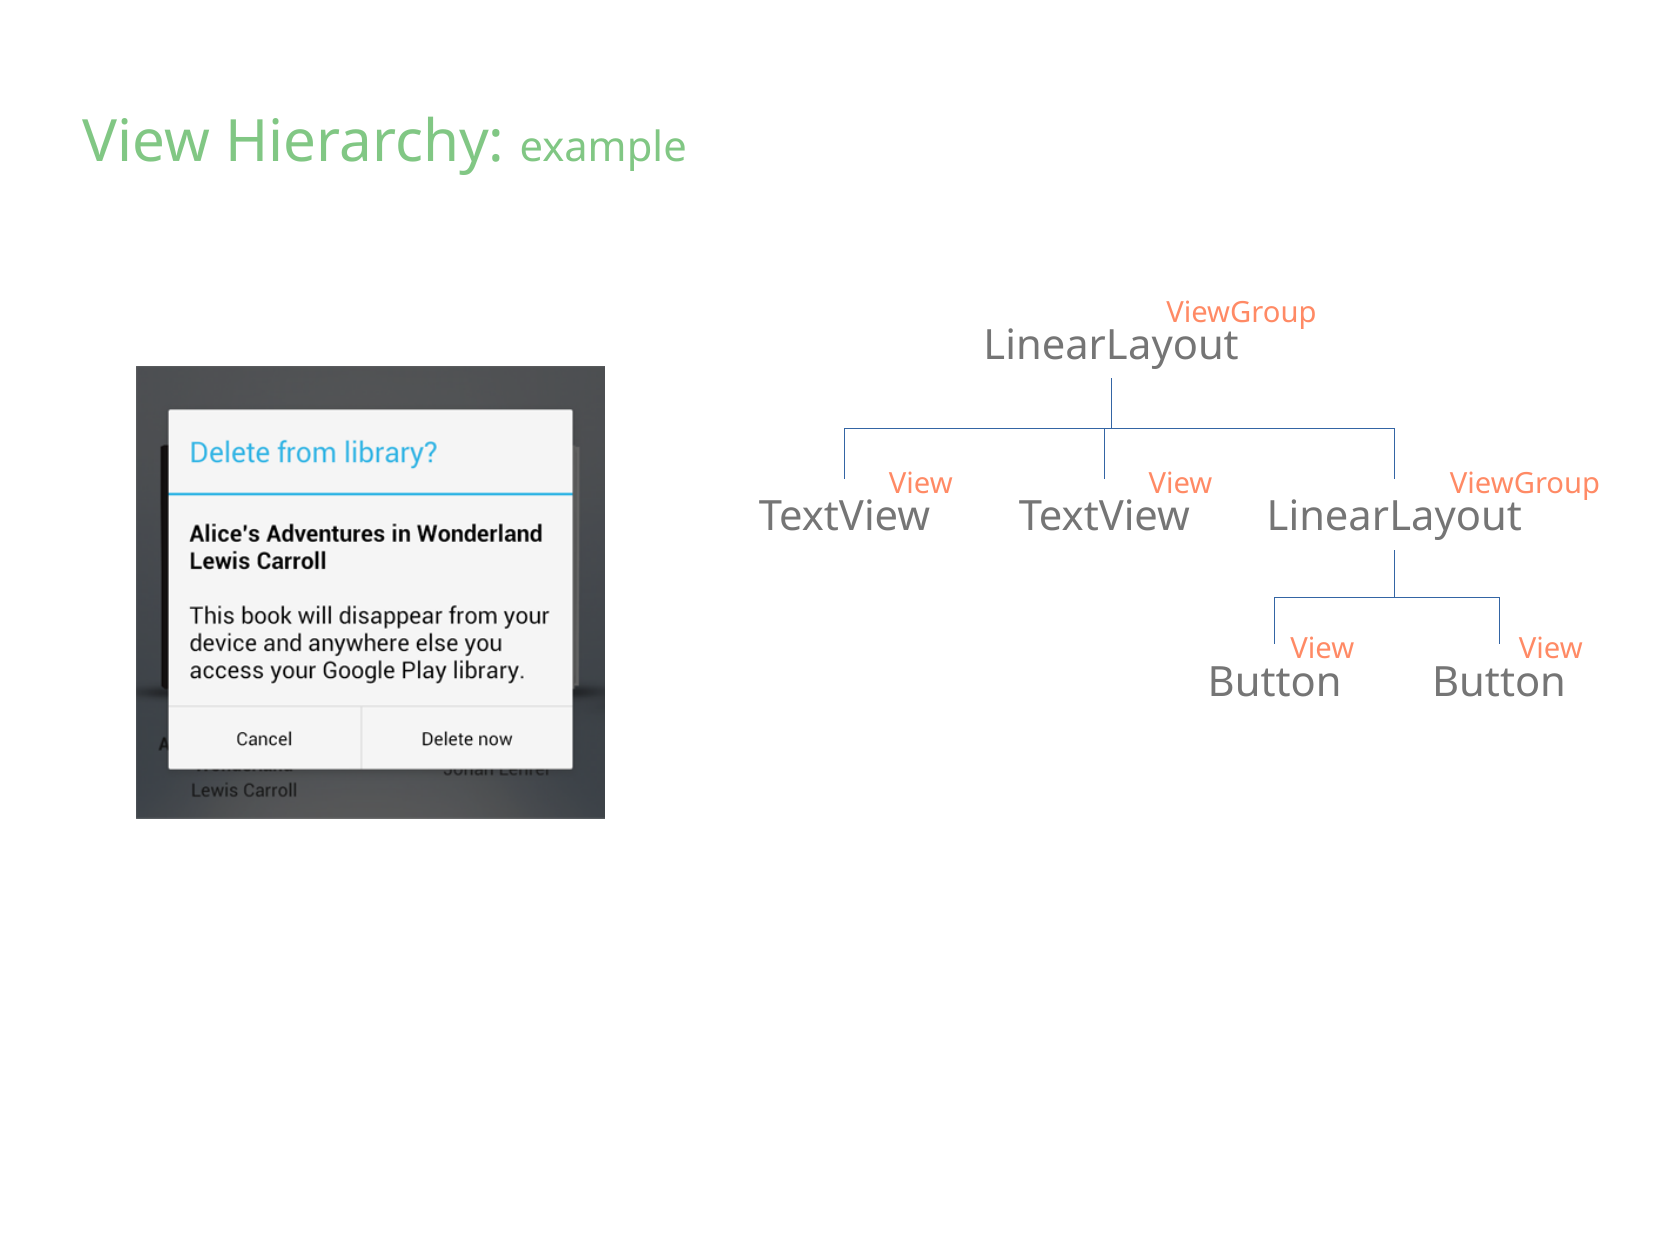

# View Hierarchy: example
ViewGroup
LinearLayout
ViewGroup
View
View
TextView
TextView
LinearLayout
View
View
Button
Button